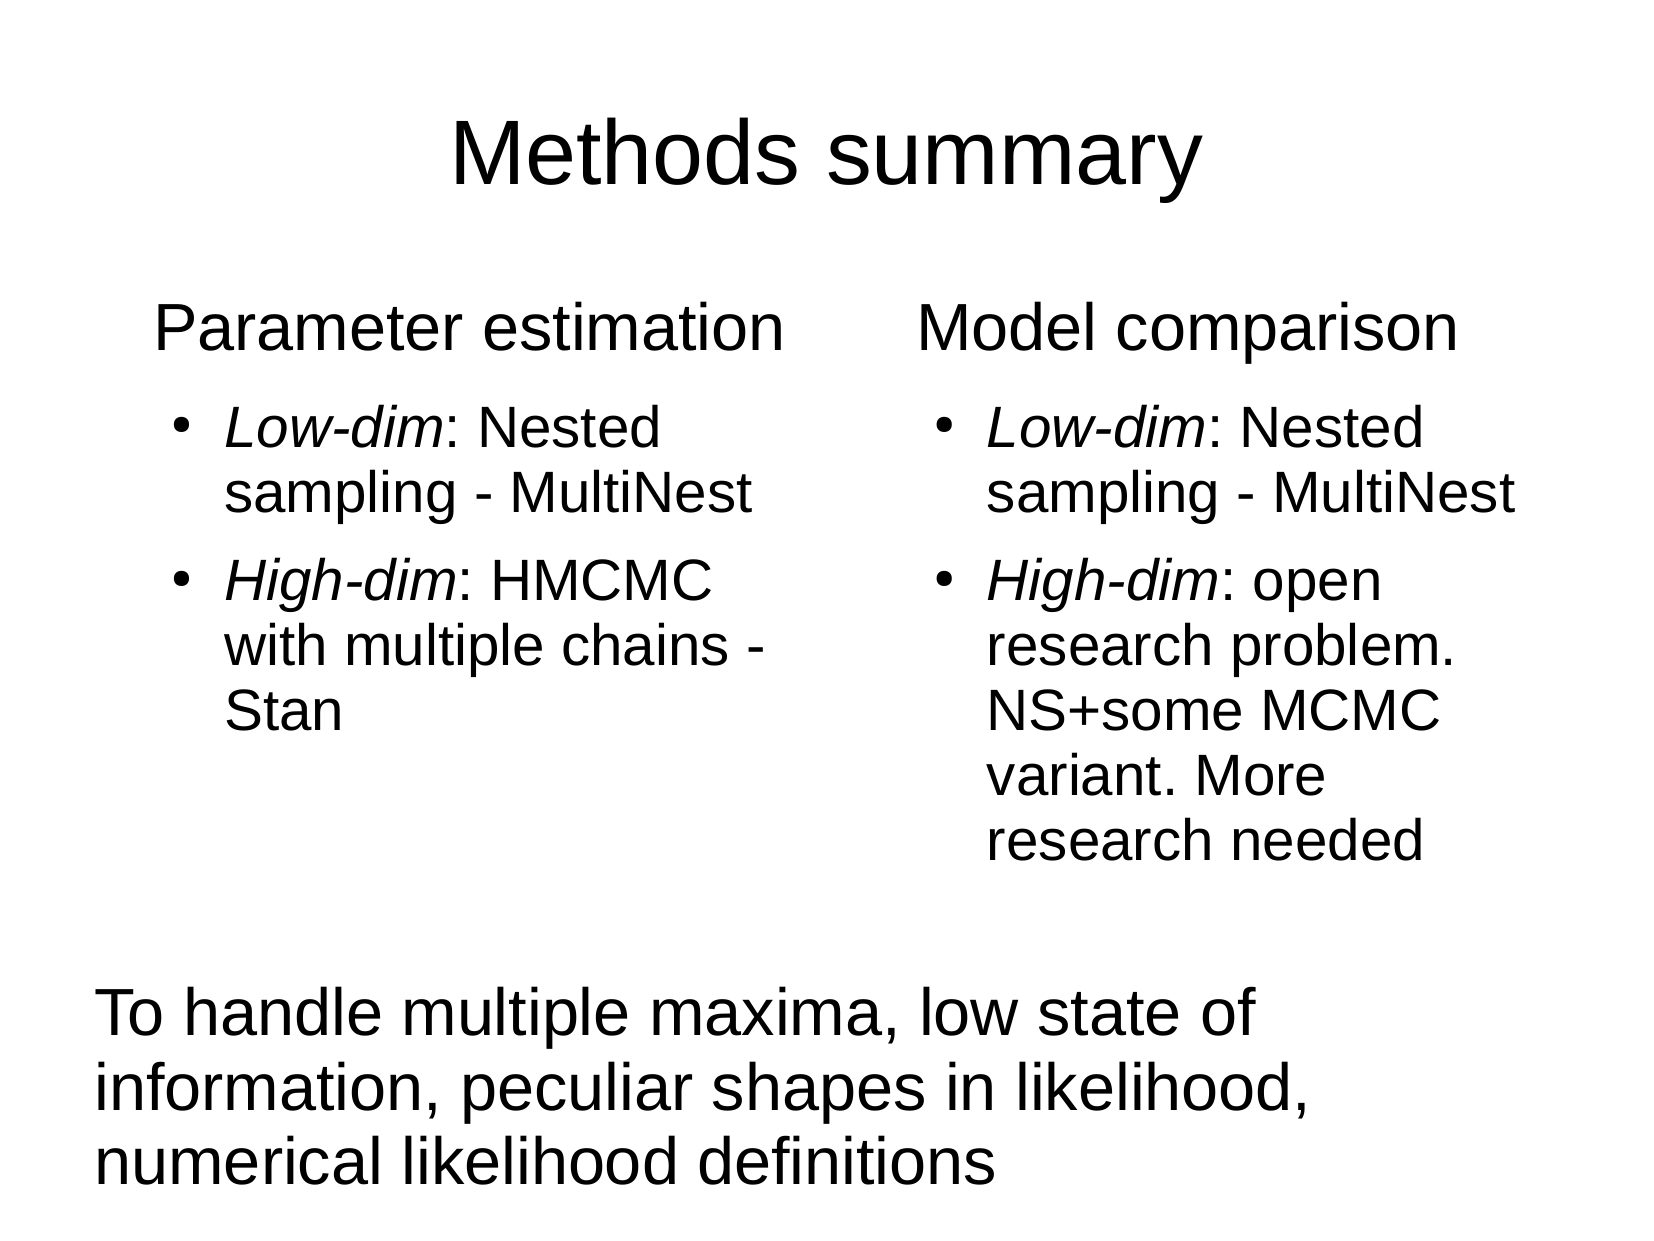

# Methods summary
Parameter estimation
Low-dim: Nested sampling - MultiNest
High-dim: HMCMC with multiple chains - Stan
Model comparison
Low-dim: Nested sampling - MultiNest
High-dim: open research problem. NS+some MCMC variant. More research needed
To handle multiple maxima, low state of information, peculiar shapes in likelihood, numerical likelihood definitions